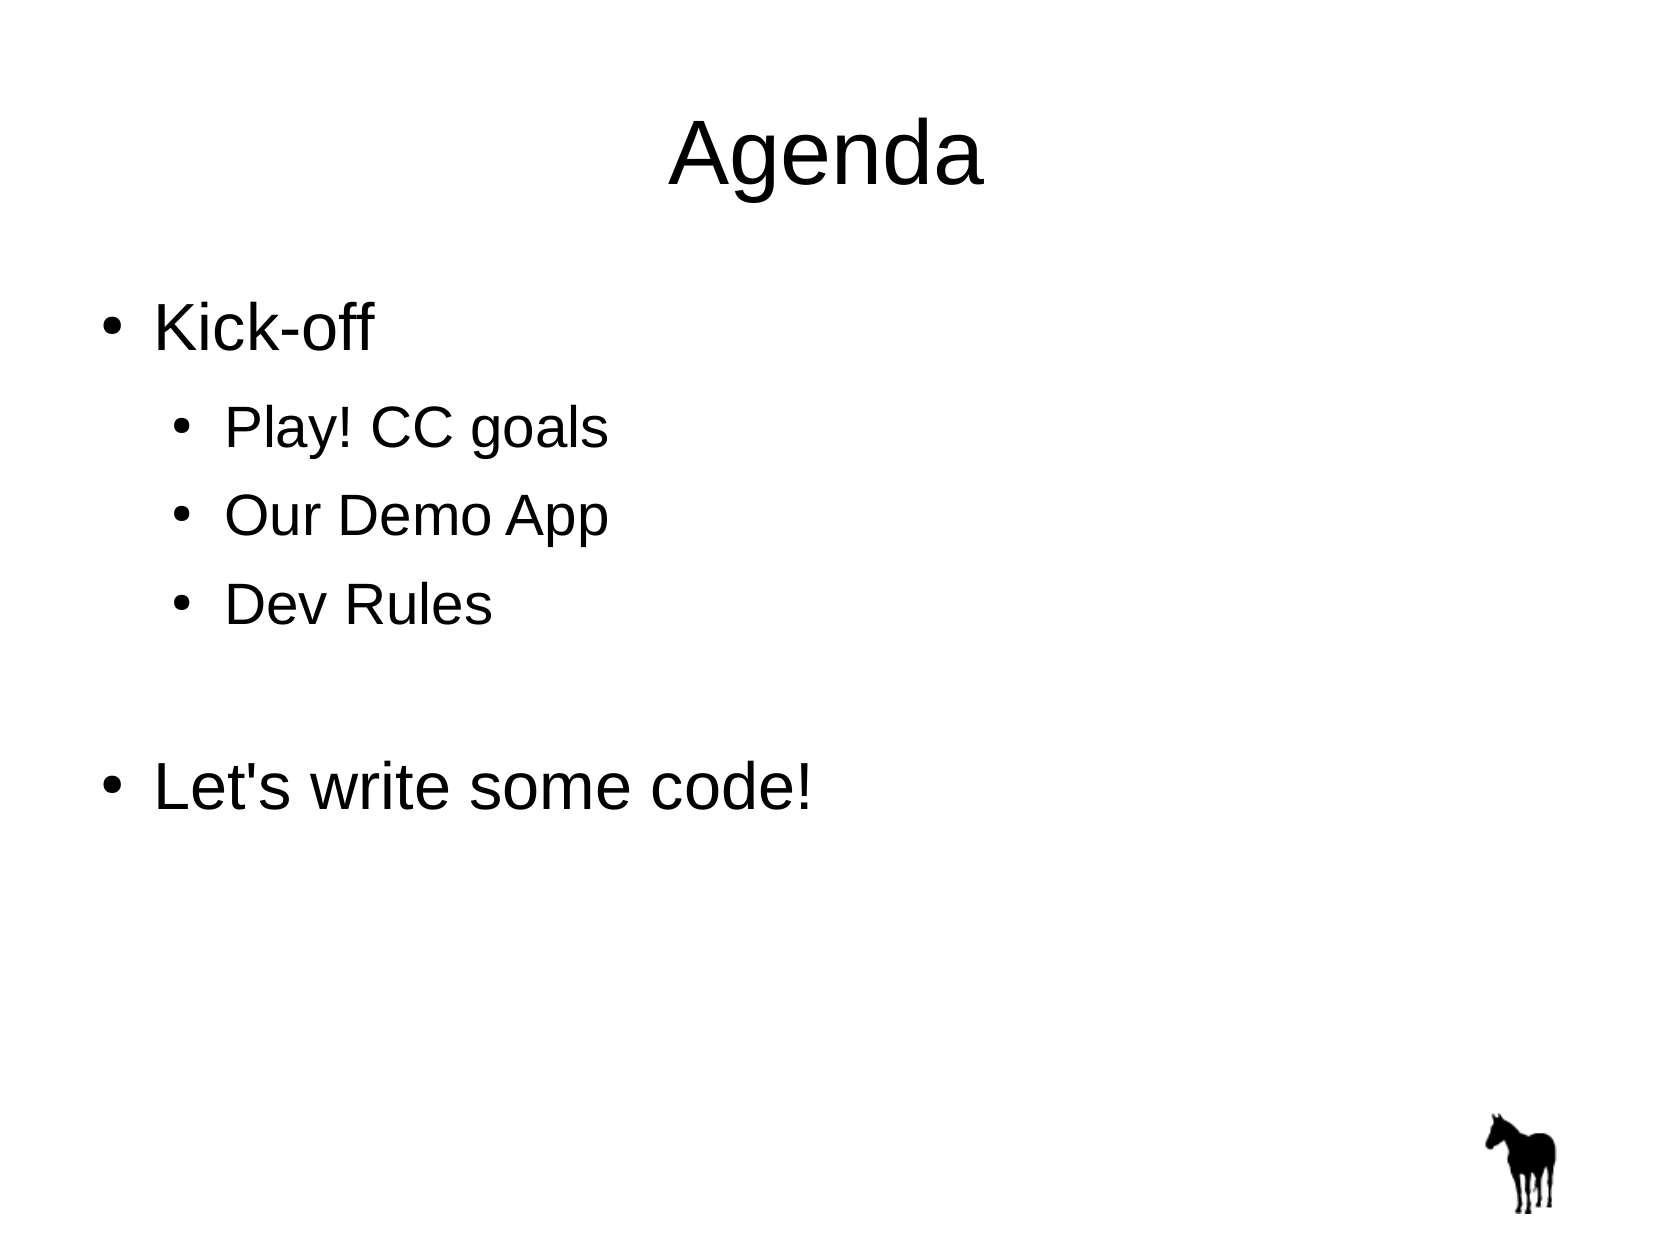

# Agenda
Kick-off
Play! CC goals
Our Demo App
Dev Rules
Let's write some code!